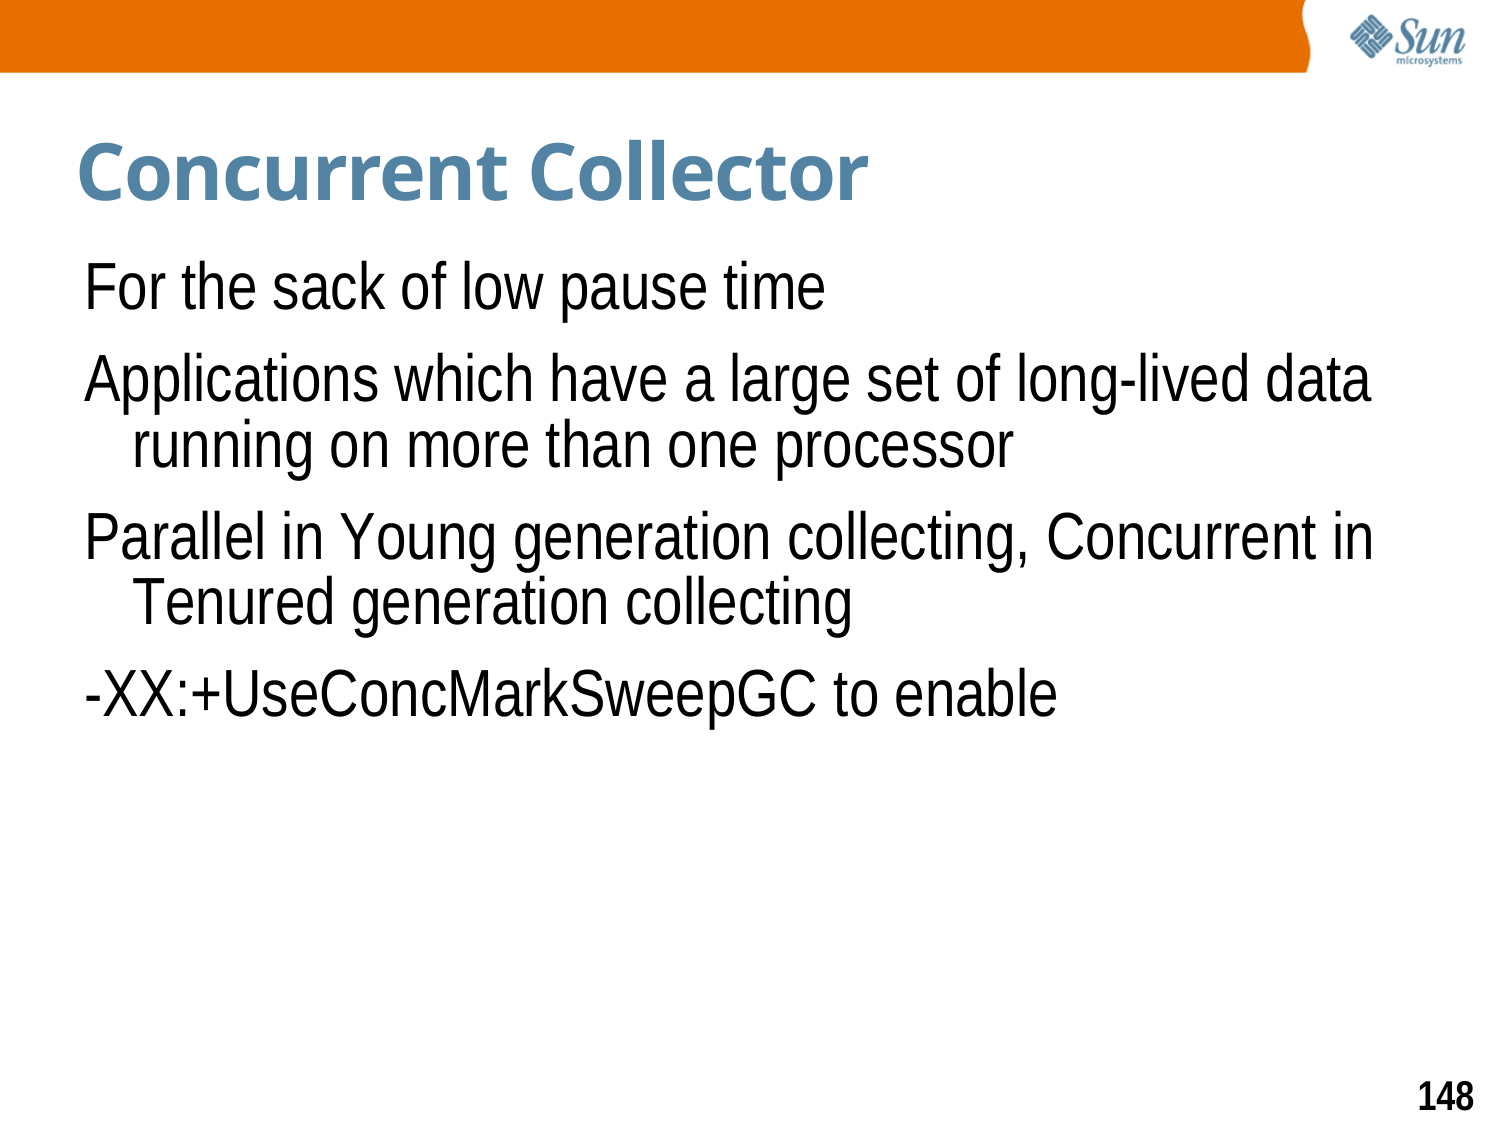

# Concurrent Collector
For the sack of low pause time
Applications which have a large set of long-lived data running on more than one processor
Parallel in Young generation collecting, Concurrent in Tenured generation collecting
-XX:+UseConcMarkSweepGC to enable